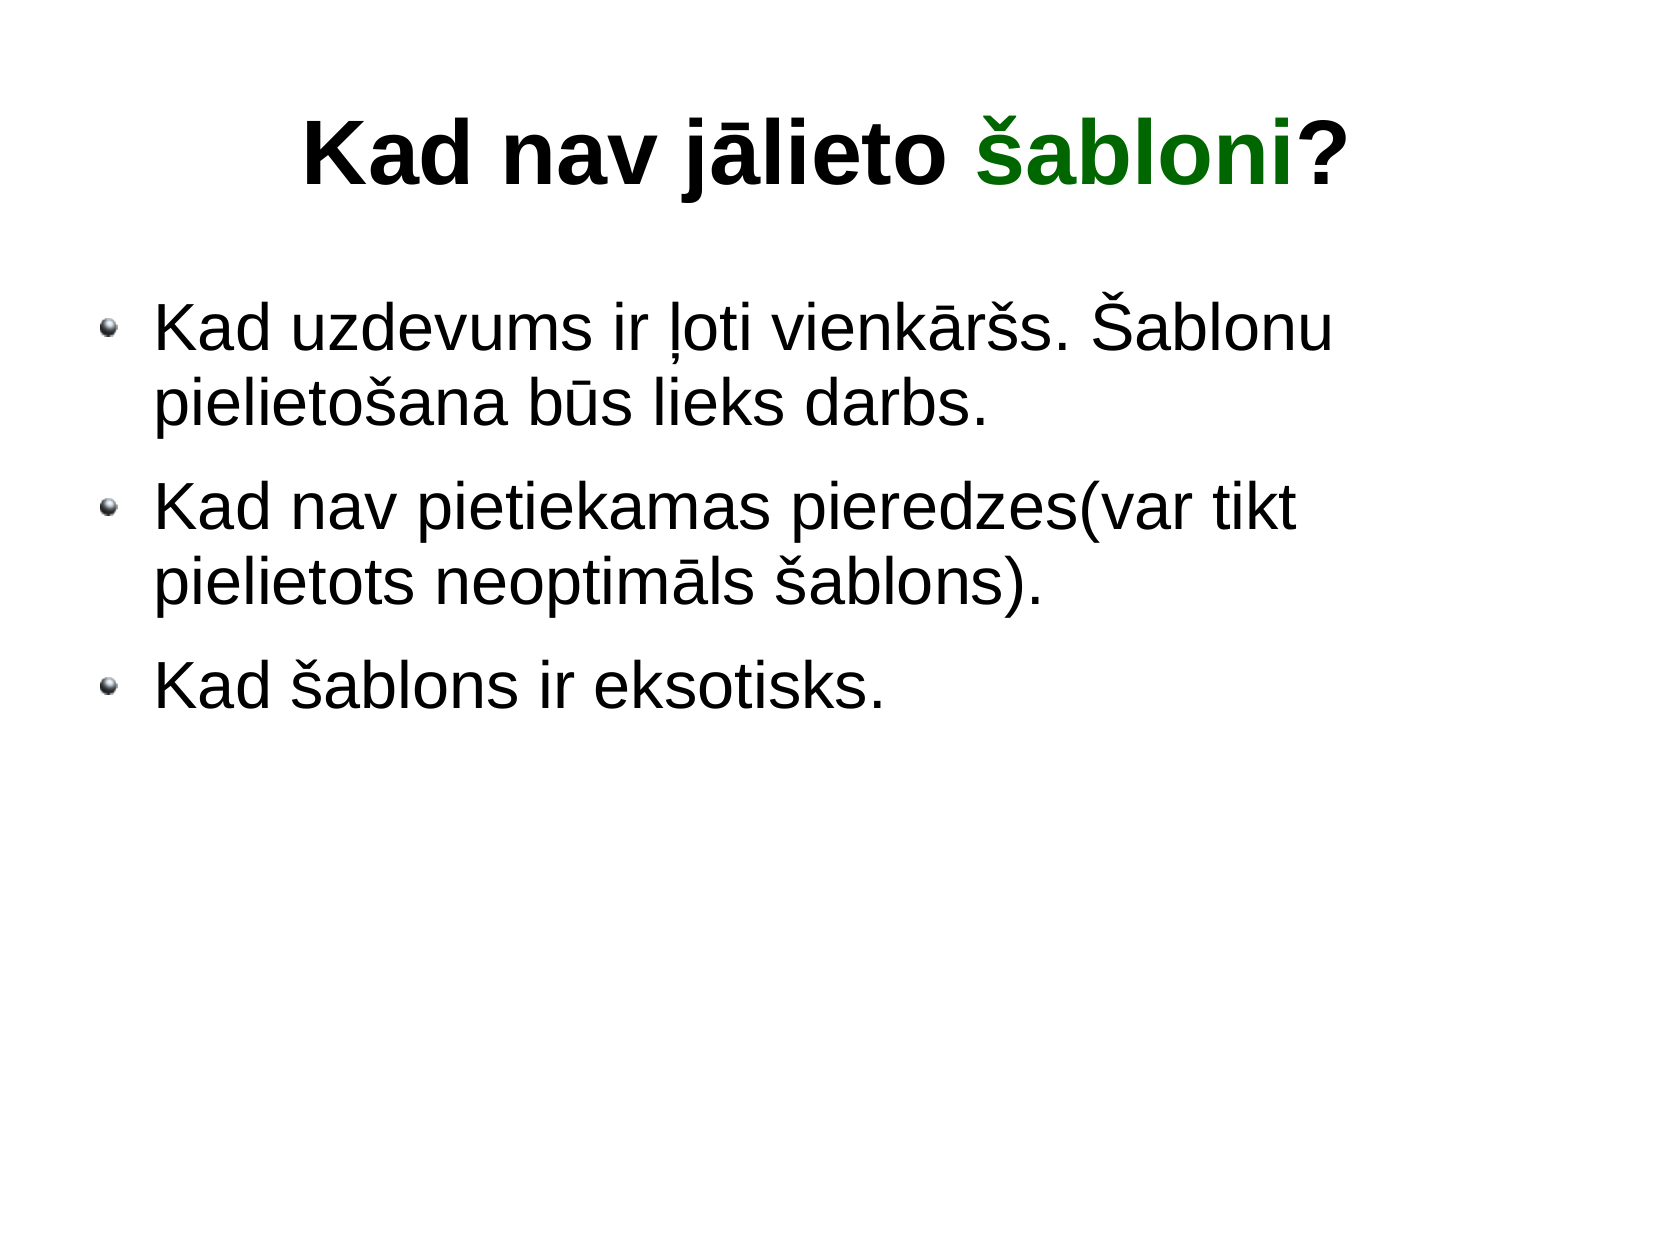

# Kad nav jālieto šabloni?
Kad uzdevums ir ļoti vienkāršs. Šablonu pielietošana būs lieks darbs.
Kad nav pietiekamas pieredzes(var tikt pielietots neoptimāls šablons).
Kad šablons ir eksotisks.